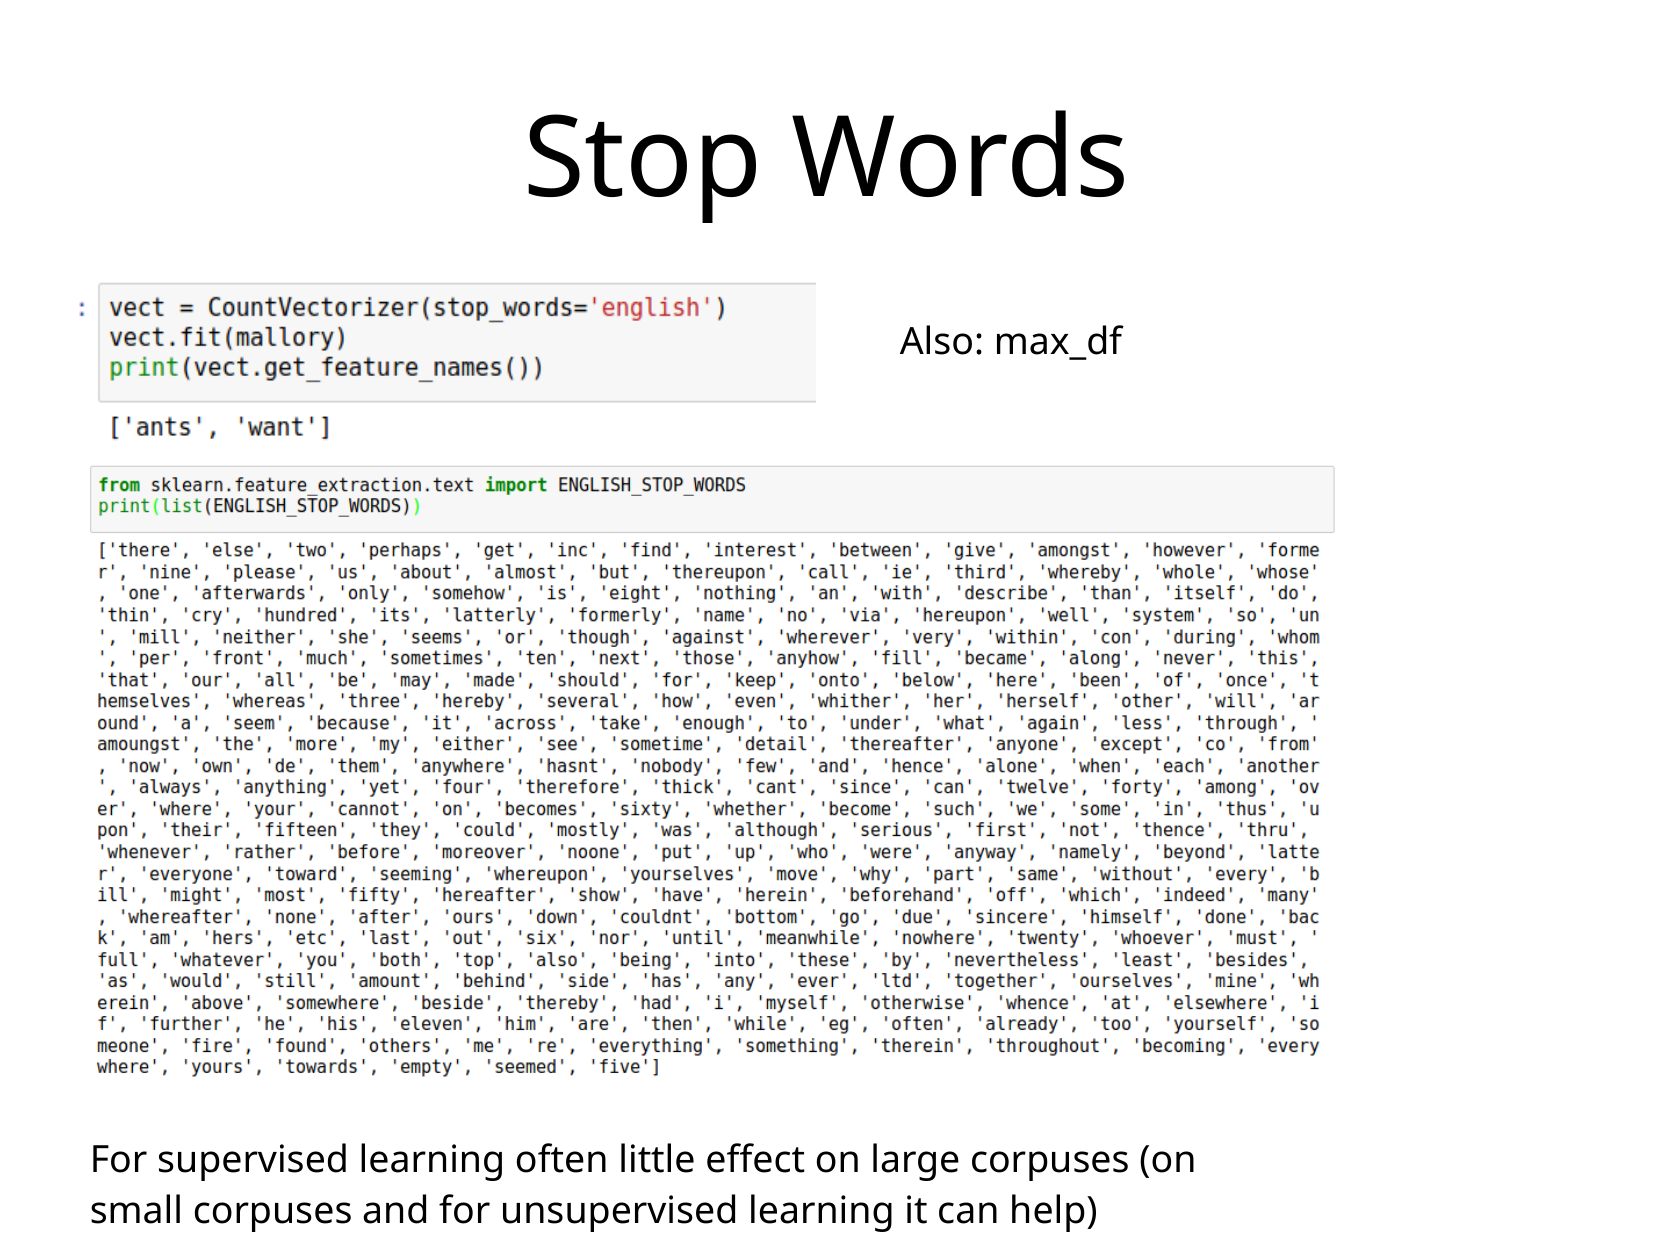

# Stop Words
Also: max_df
For supervised learning often little effect on large corpuses (on small corpuses and for unsupervised learning it can help)